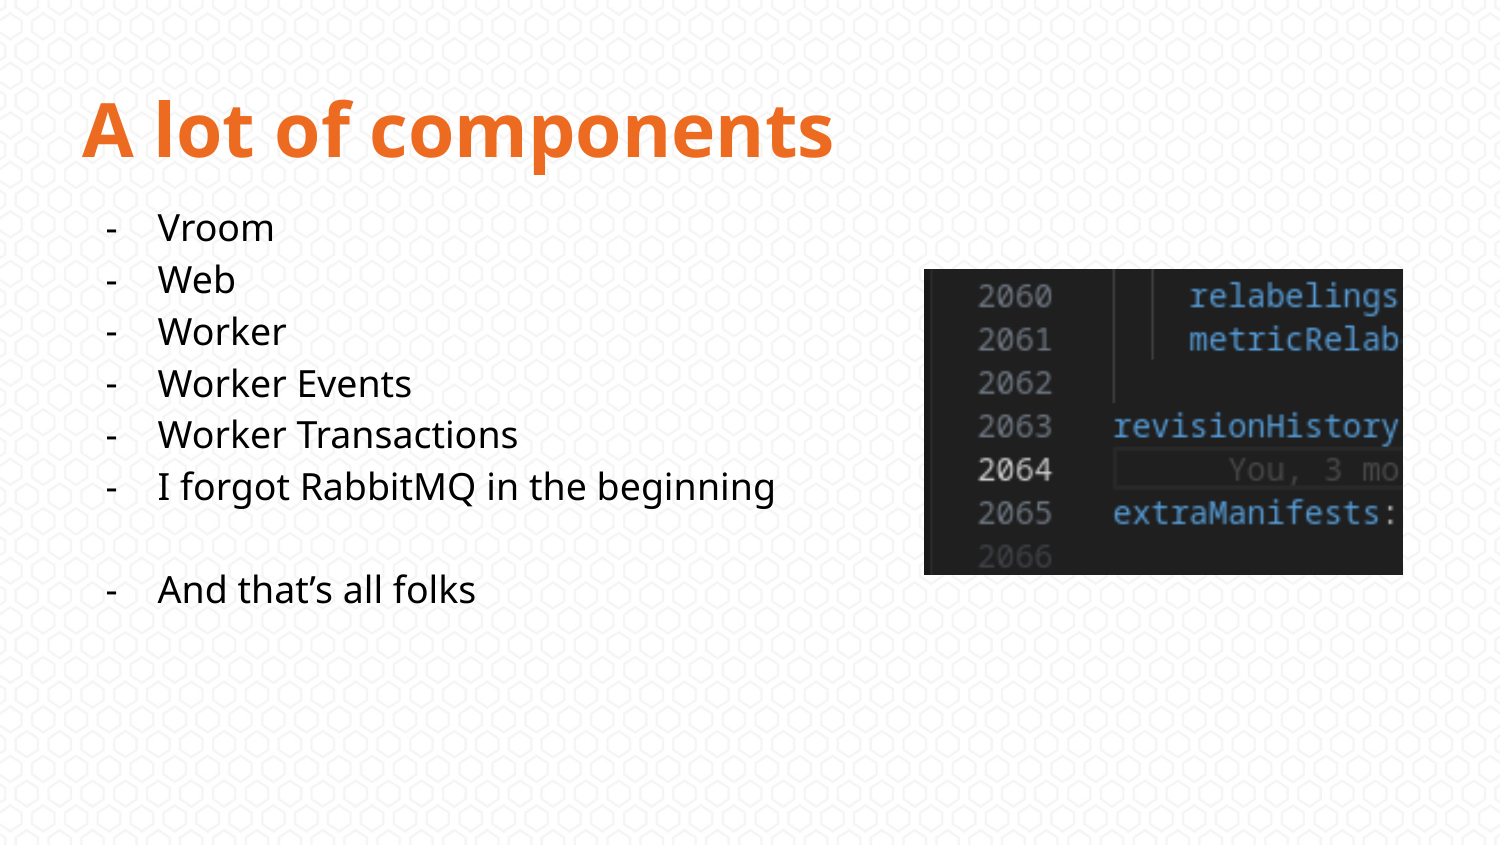

A lot of components
# Vroom
Web
Worker
Worker Events
Worker Transactions
I forgot RabbitMQ in the beginning
And that’s all folks